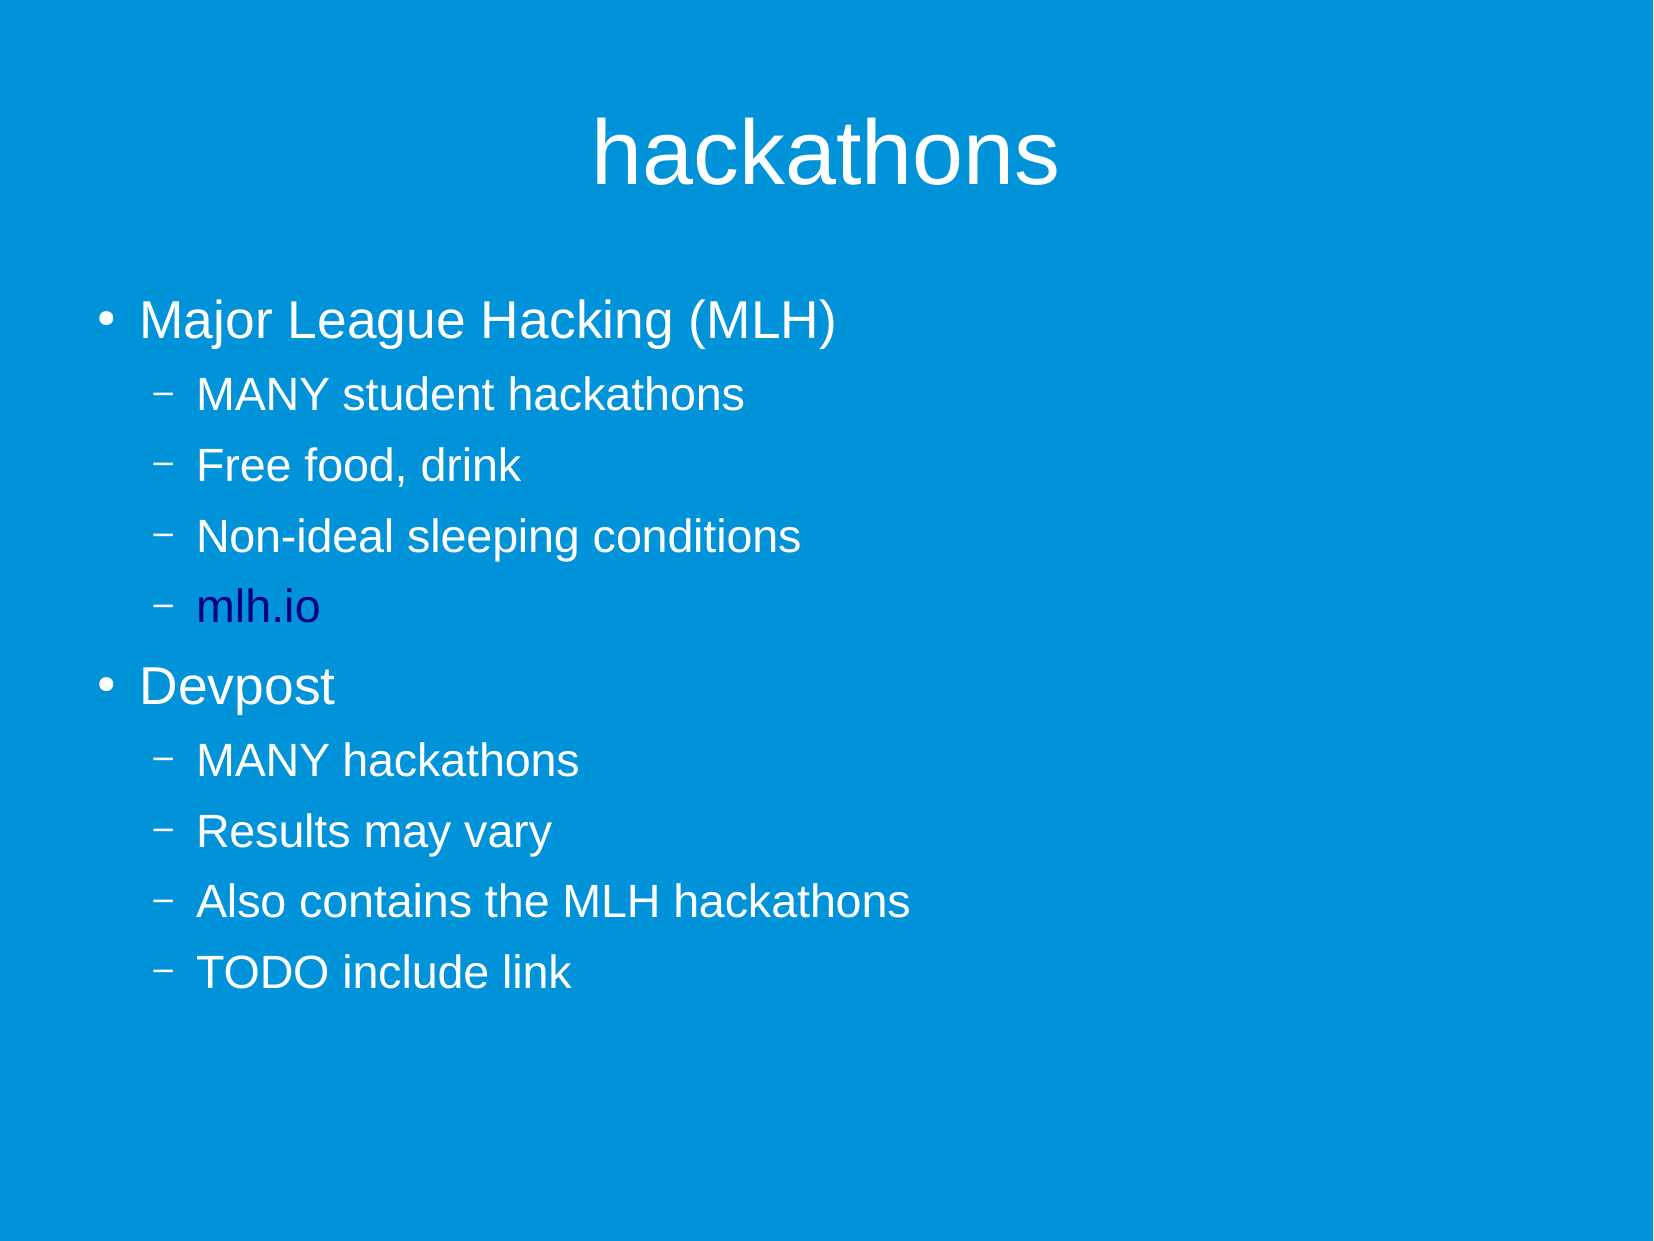

# hackathons
Major League Hacking (MLH)
MANY student hackathons
Free food, drink
Non-ideal sleeping conditions
mlh.io
Devpost
MANY hackathons
Results may vary
Also contains the MLH hackathons
TODO include link